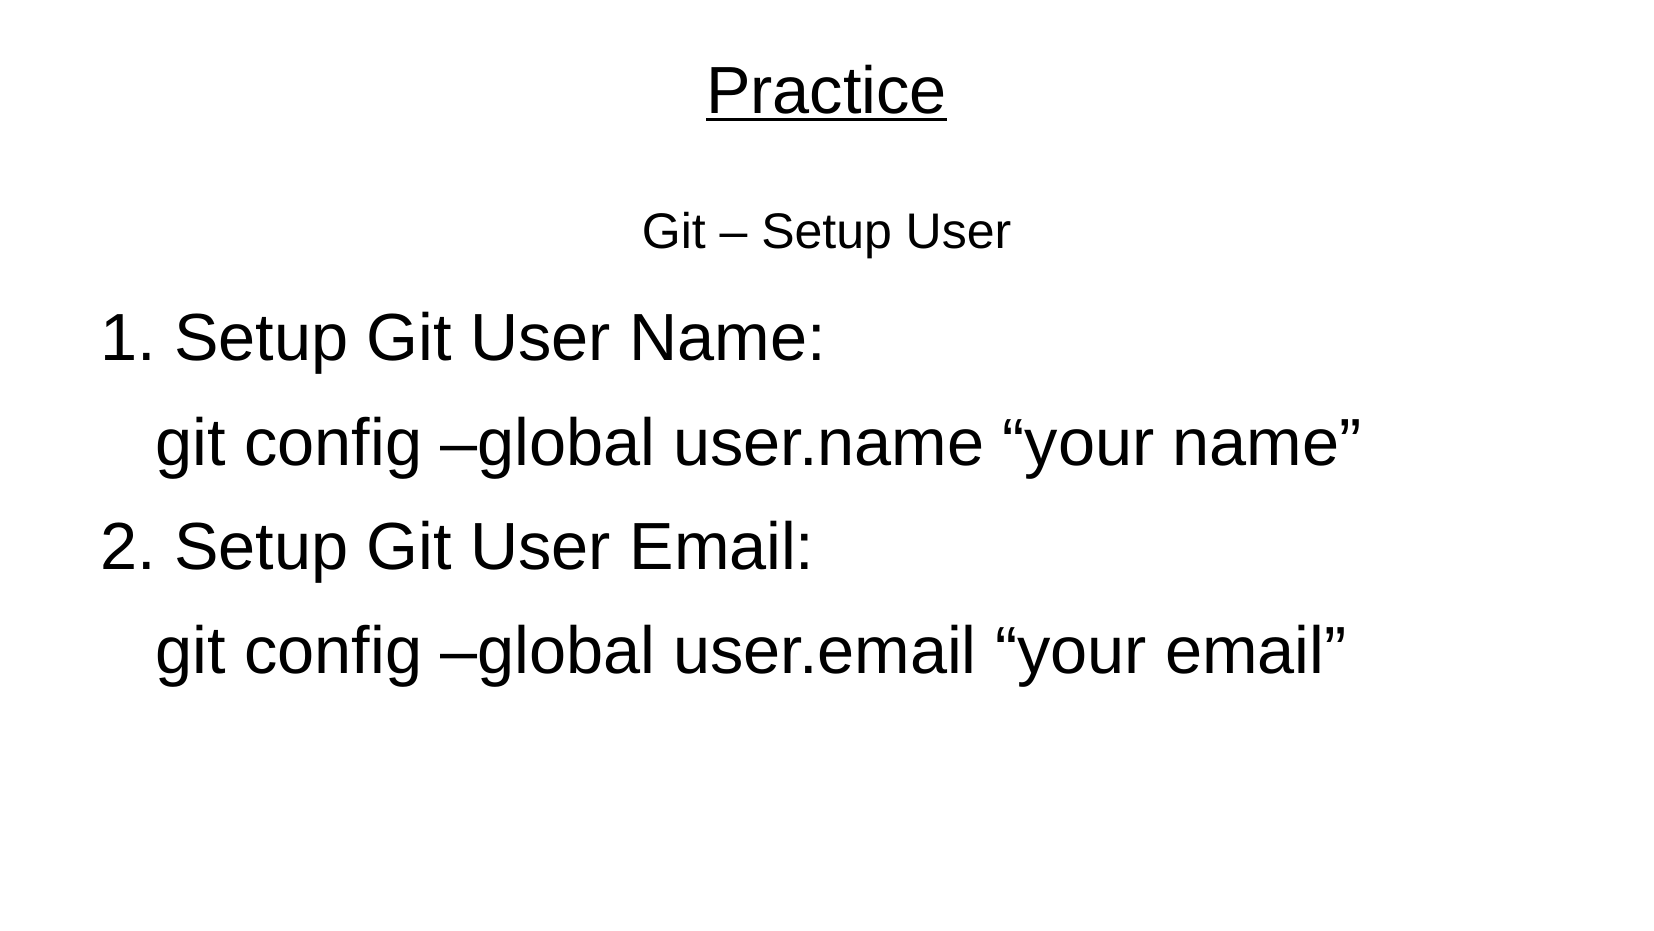

# Practice Git – Setup User
 Setup Git User Name:
git config –global user.name “your name”
 Setup Git User Email:
git config –global user.email “your email”